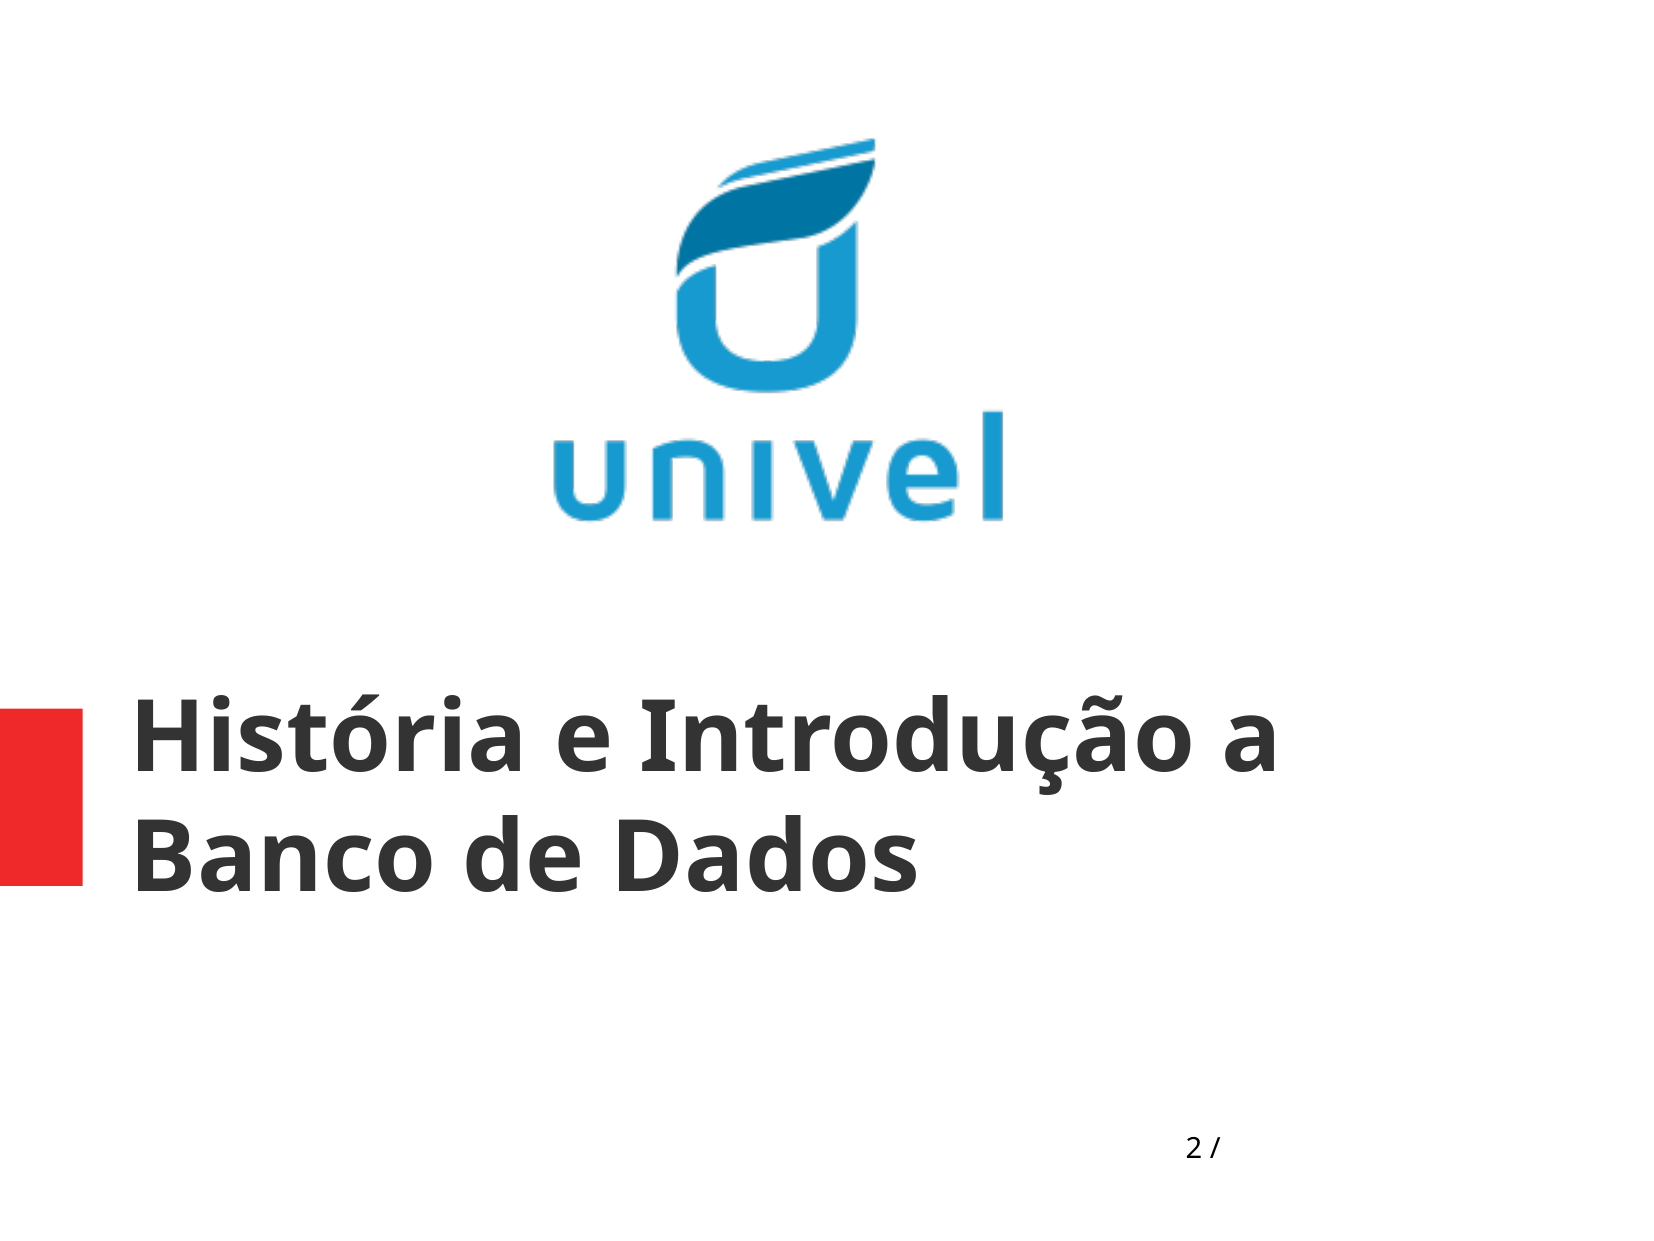

# História e Introdução a Banco de Dados